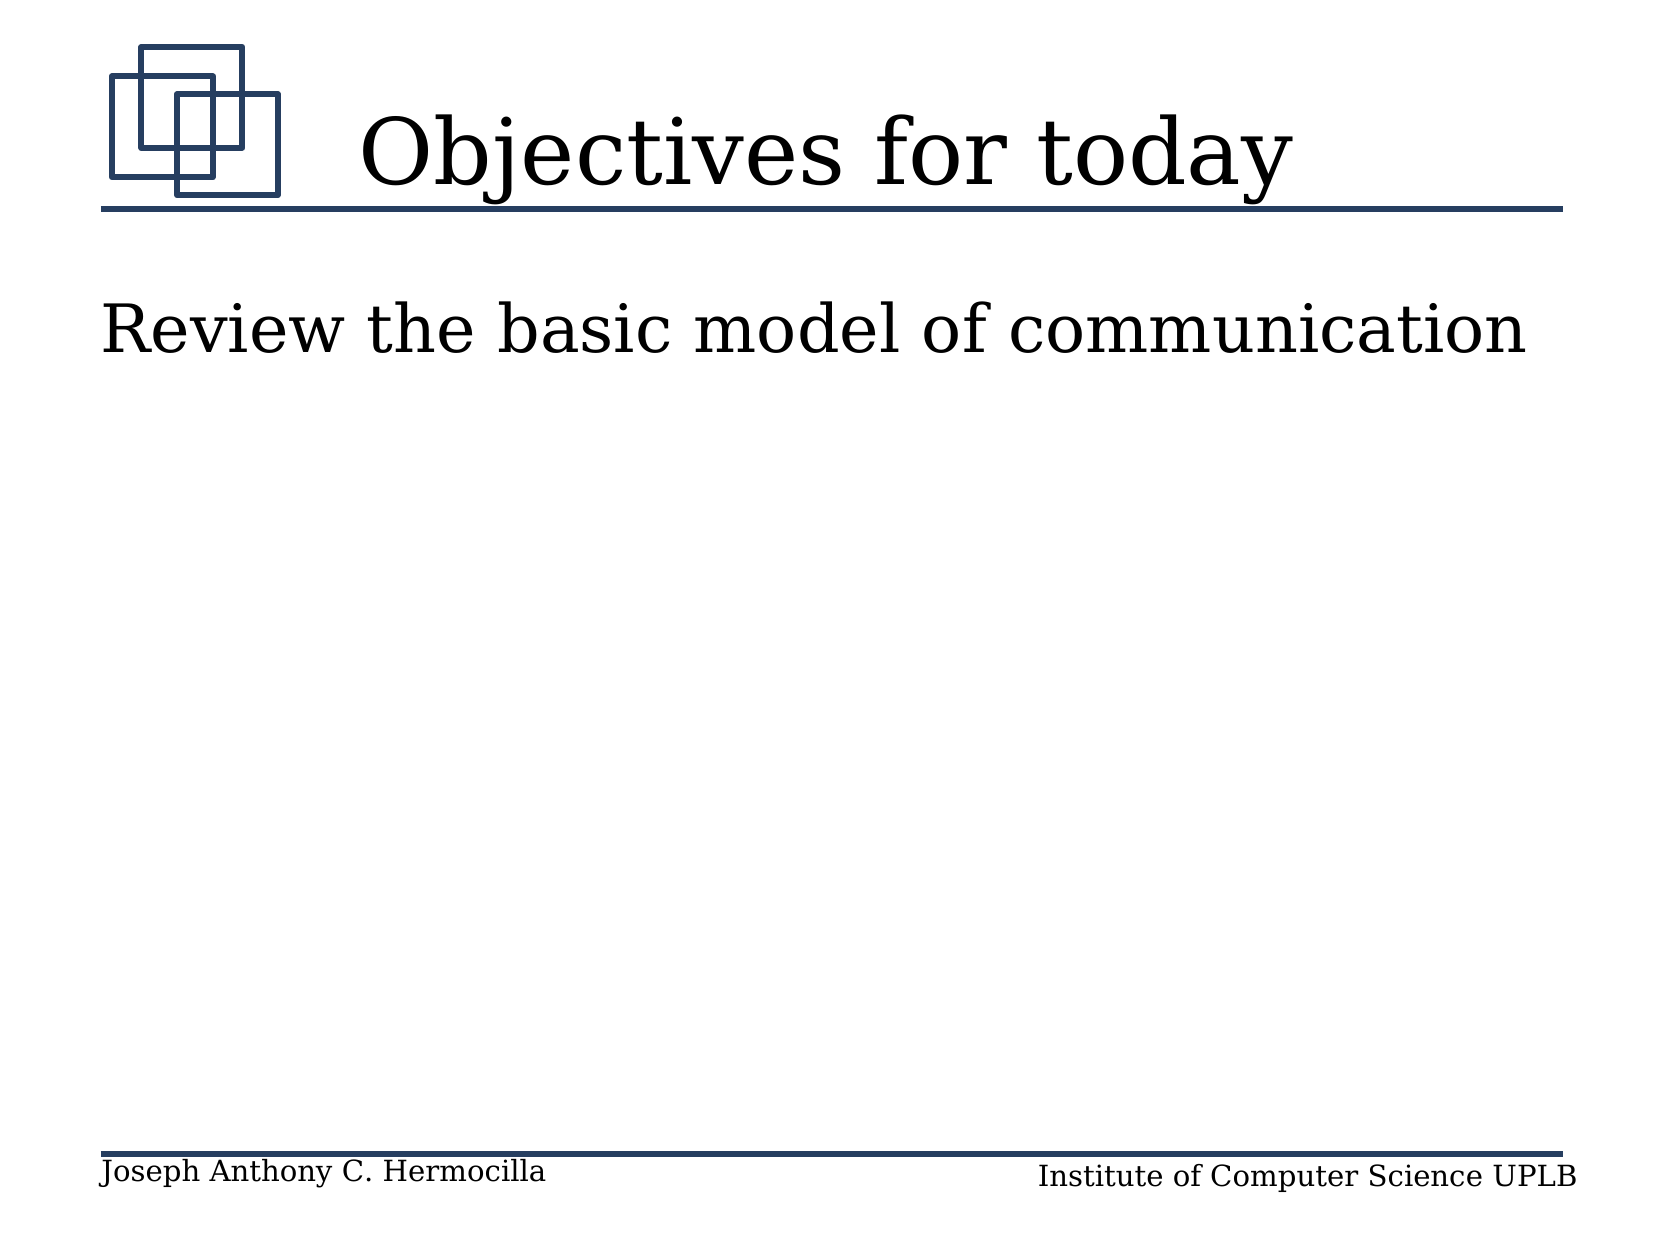

# Objectives for today
Review the basic model of communication
Institute of Computer Science